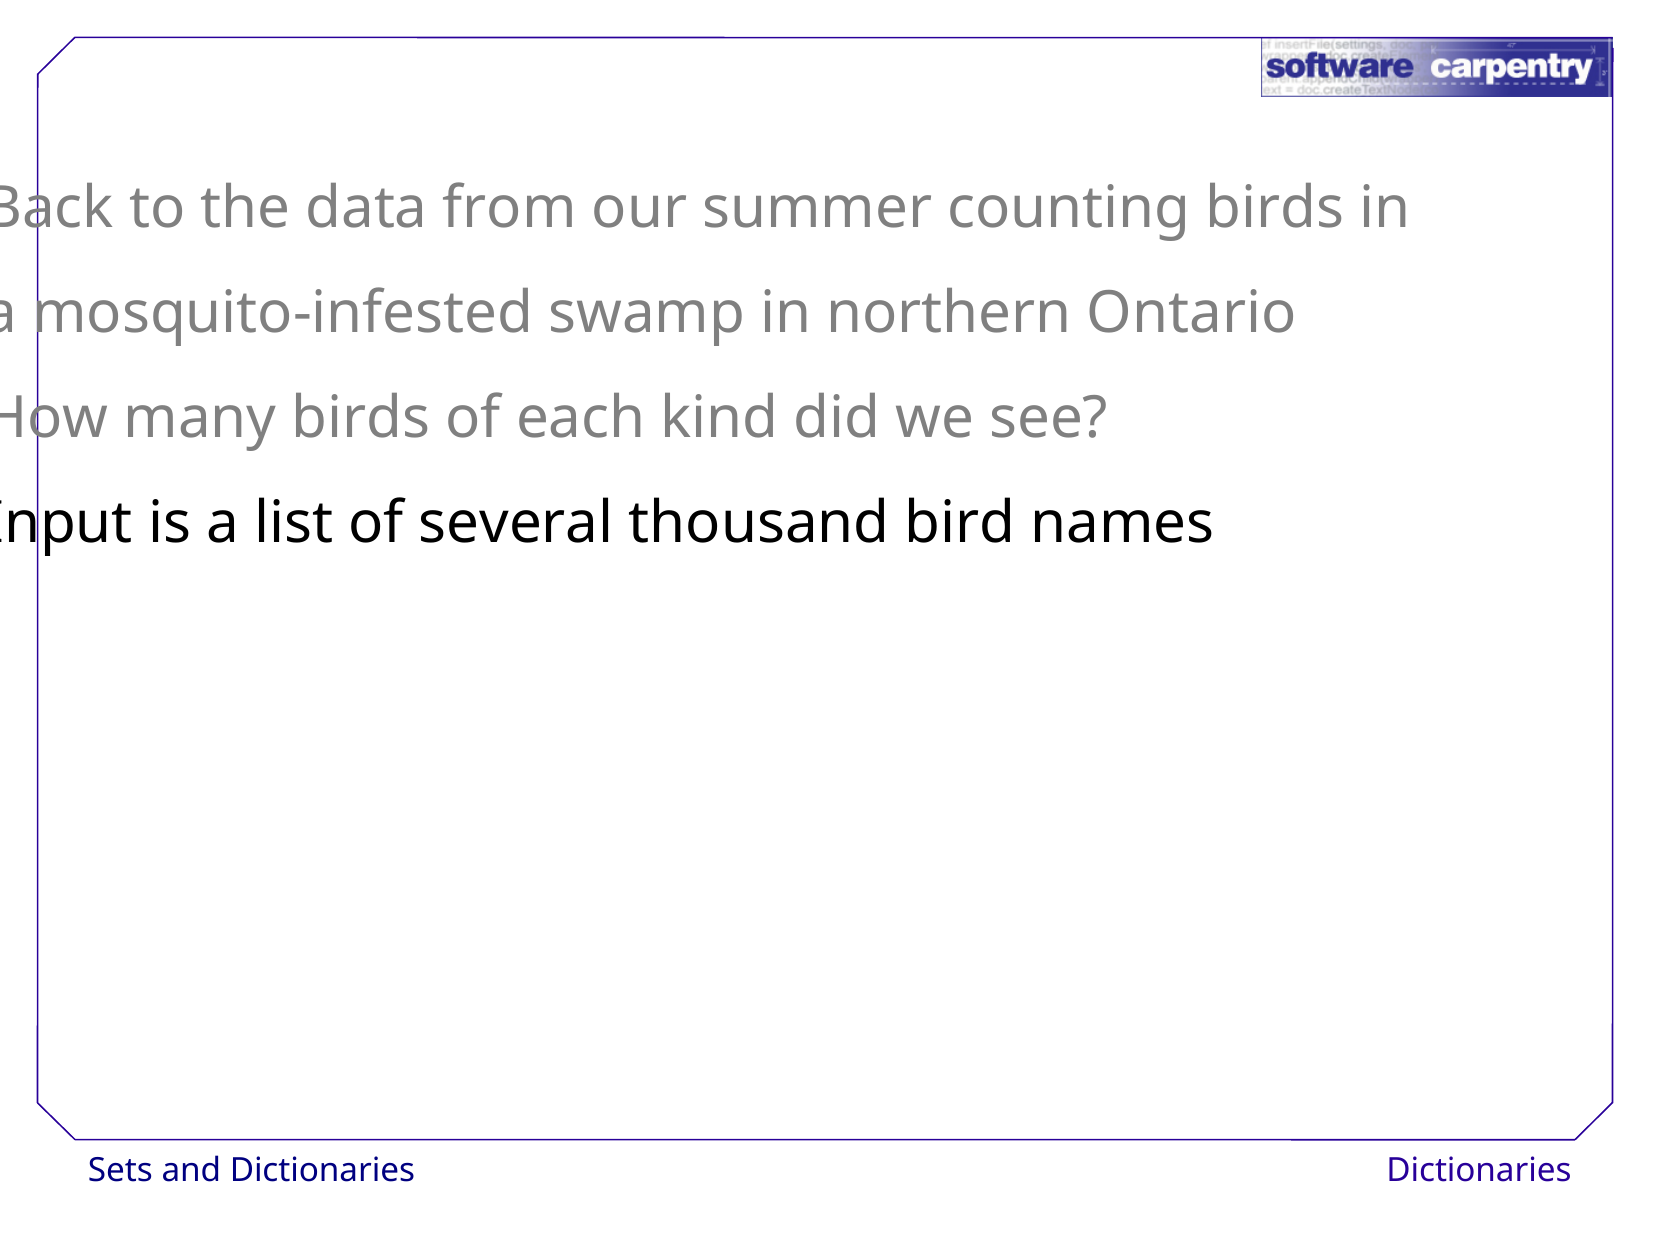

Back to the data from our summer counting birds in
a mosquito-infested swamp in northern Ontario
How many birds of each kind did we see?
Input is a list of several thousand bird names